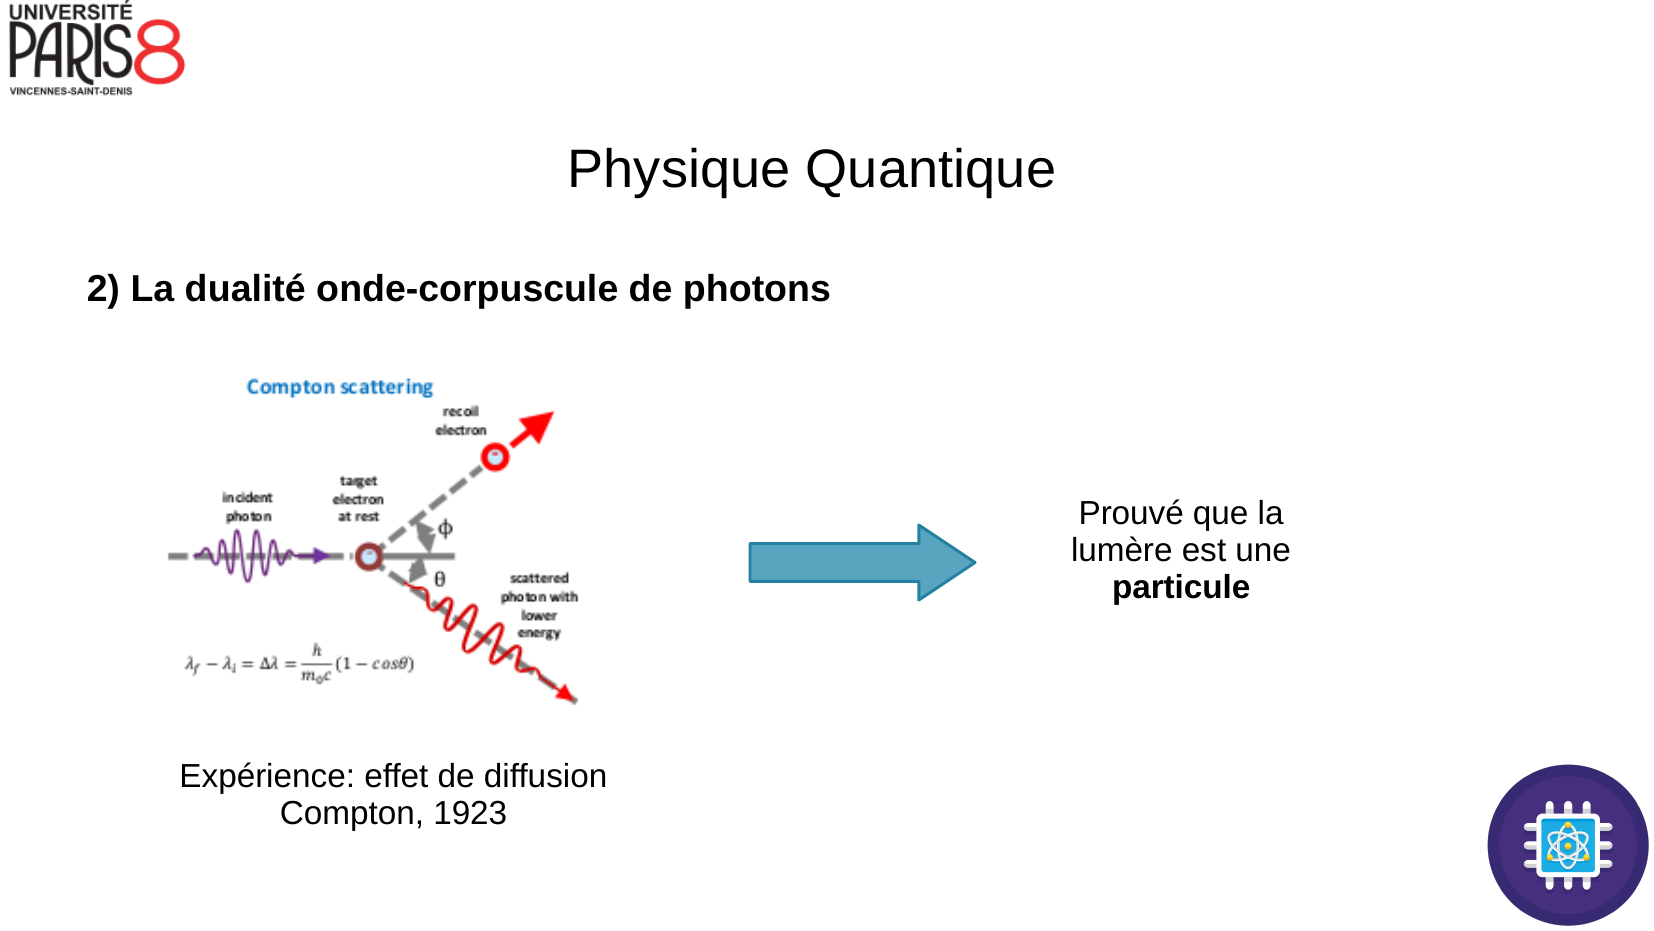

# Physique Quantique
2) La dualité onde-corpuscule de photons
Prouvé que la lumère est une particule
Expérience: effet de diffusion Compton, 1923